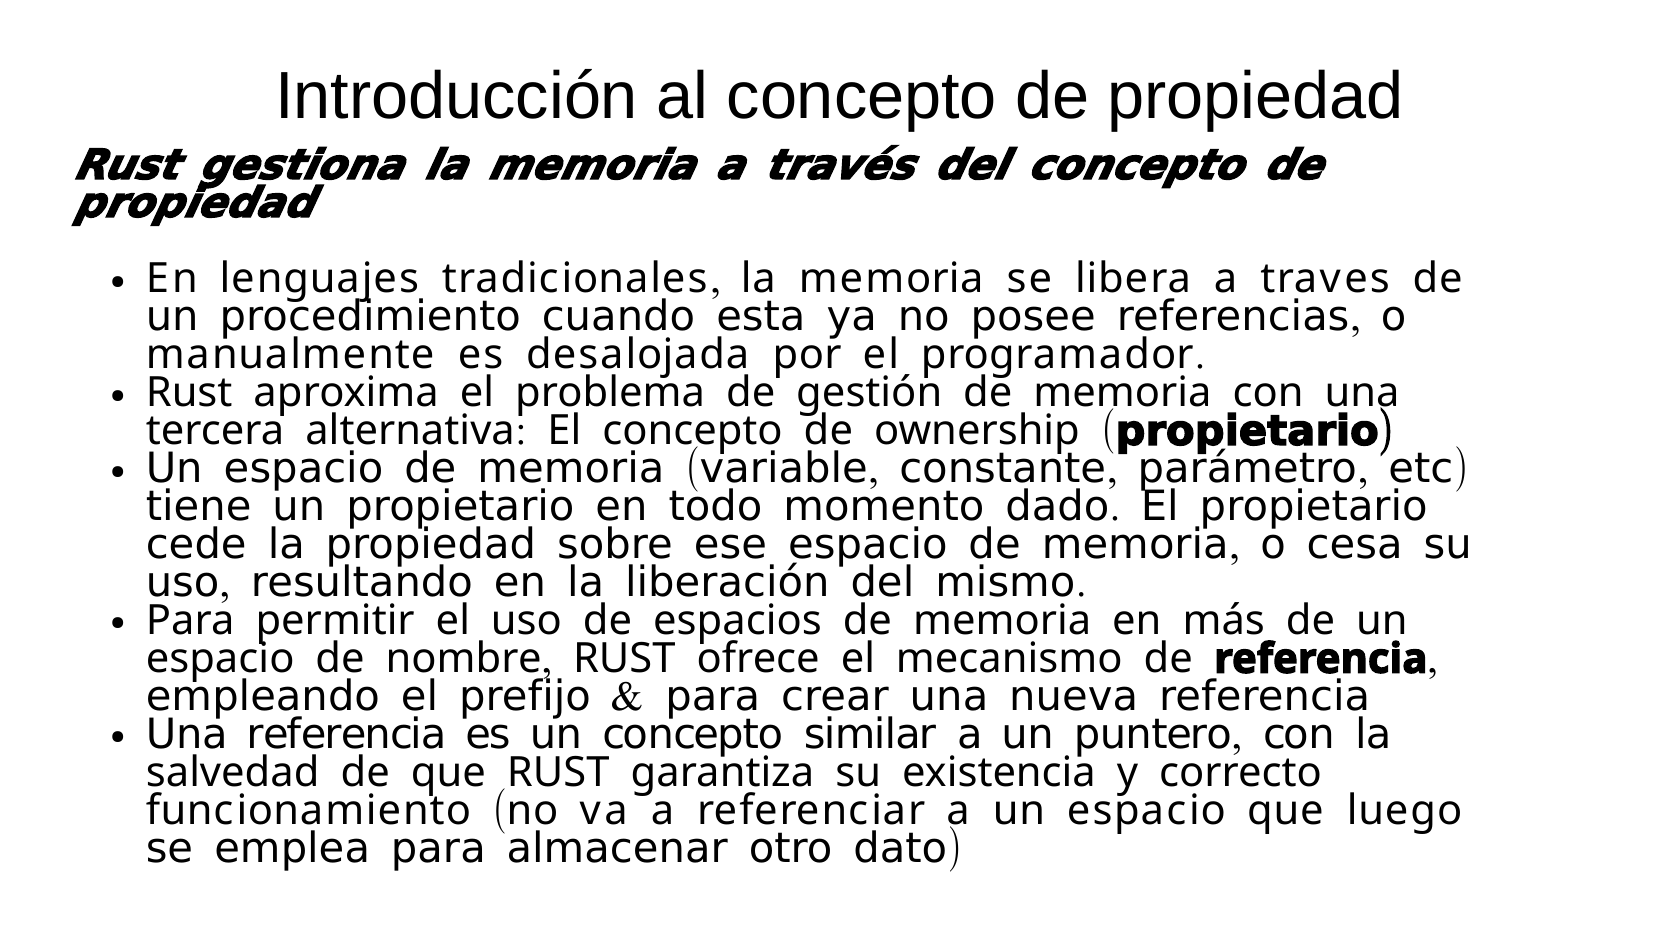

# Introducción al concepto de propiedad
Rust gestiona la memoria a través del concepto de propiedad
En lenguajes tradicionales, la memoria se libera a traves de un procedimiento cuando esta ya no posee referencias, o manualmente es desalojada por el programador.
Rust aproxima el problema de gestión de memoria con una tercera alternativa: El concepto de ownership (propietario)
Un espacio de memoria (variable, constante, parámetro, etc) tiene un propietario en todo momento dado. El propietario cede la propiedad sobre ese espacio de memoria, o cesa su uso, resultando en la liberación del mismo.
Para permitir el uso de espacios de memoria en más de un espacio de nombre, RUST ofrece el mecanismo de referencia, empleando el prefijo & para crear una nueva referencia
Una referencia es un concepto similar a un puntero, con la salvedad de que RUST garantiza su existencia y correcto funcionamiento (no va a referenciar a un espacio que luego se emplea para almacenar otro dato)